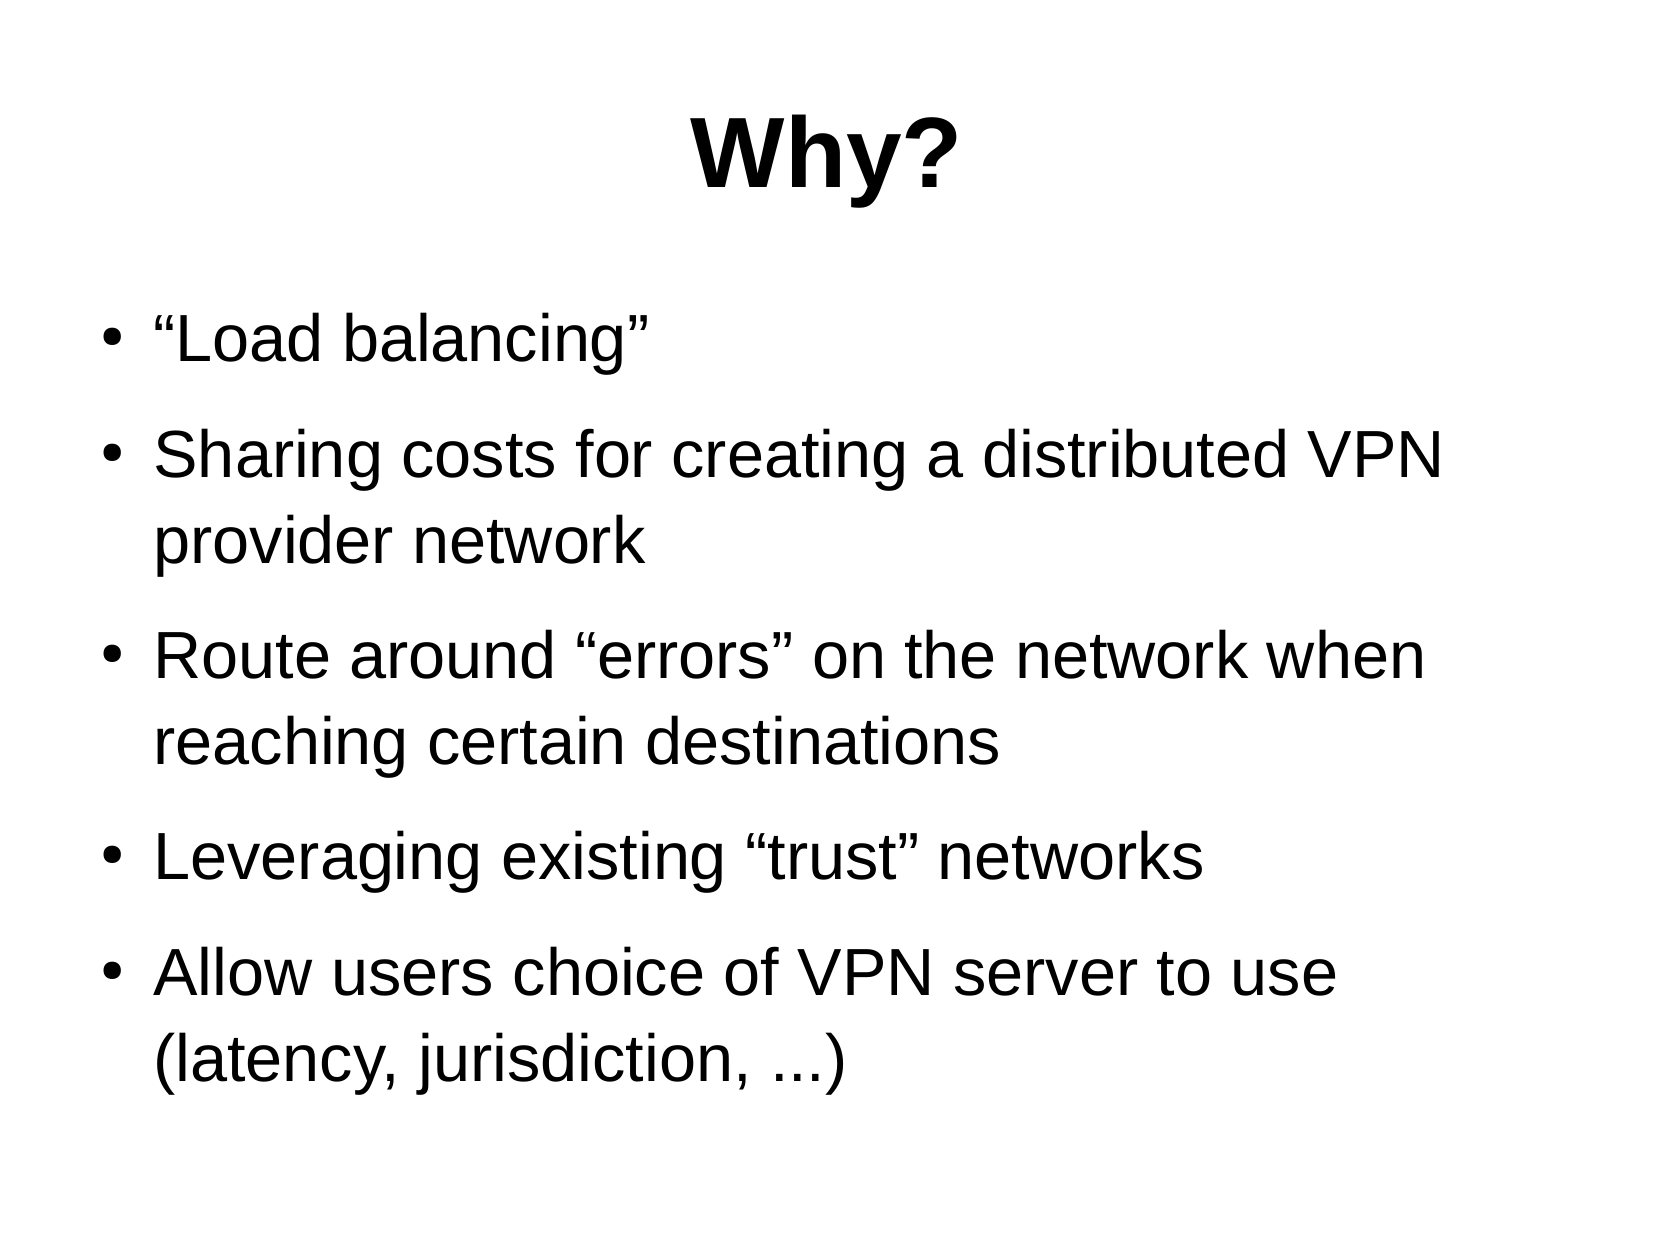

# Why?
“Load balancing”
Sharing costs for creating a distributed VPN provider network
Route around “errors” on the network when reaching certain destinations
Leveraging existing “trust” networks
Allow users choice of VPN server to use (latency, jurisdiction, ...)